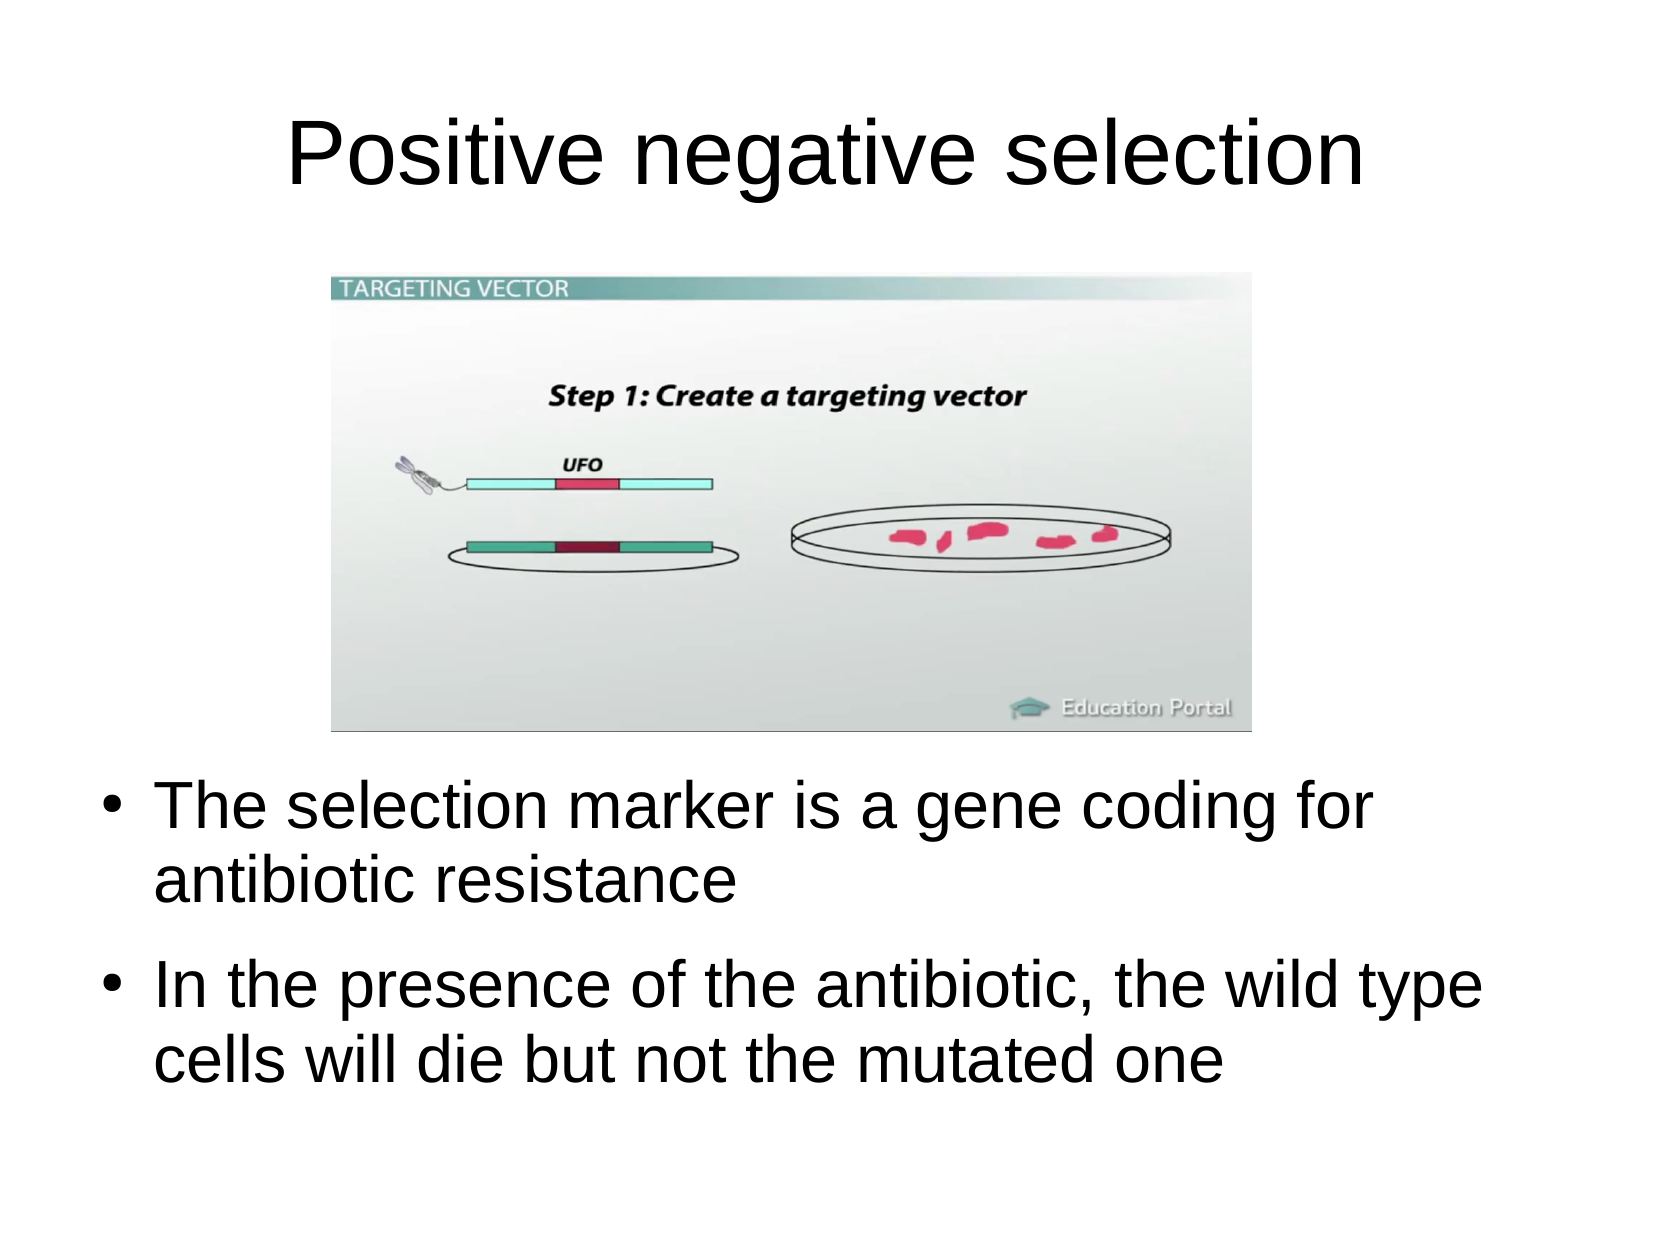

# Positive negative selection
The selection marker is a gene coding for antibiotic resistance
In the presence of the antibiotic, the wild type cells will die but not the mutated one